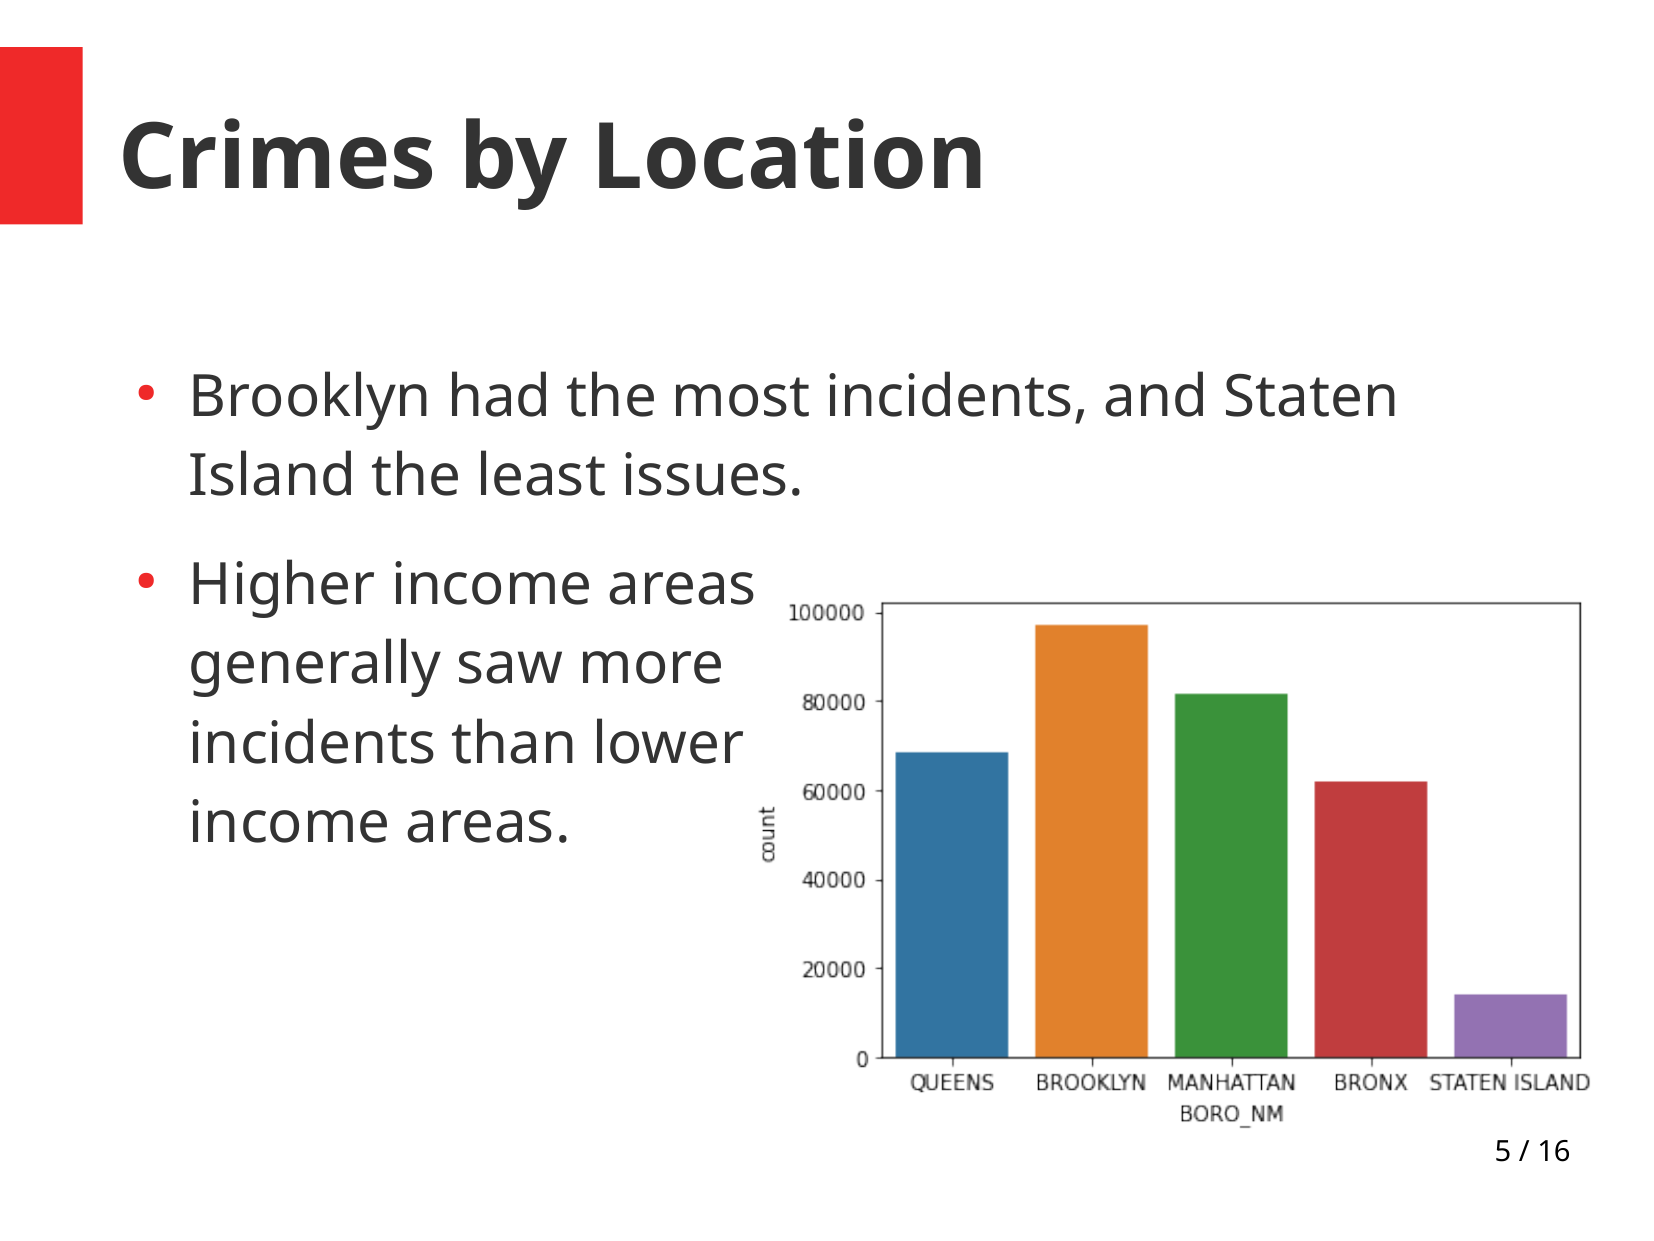

# Crimes by Location
Brooklyn had the most incidents, and Staten Island the least issues.
Higher income areas
generally saw more
incidents than lower
income areas.
5